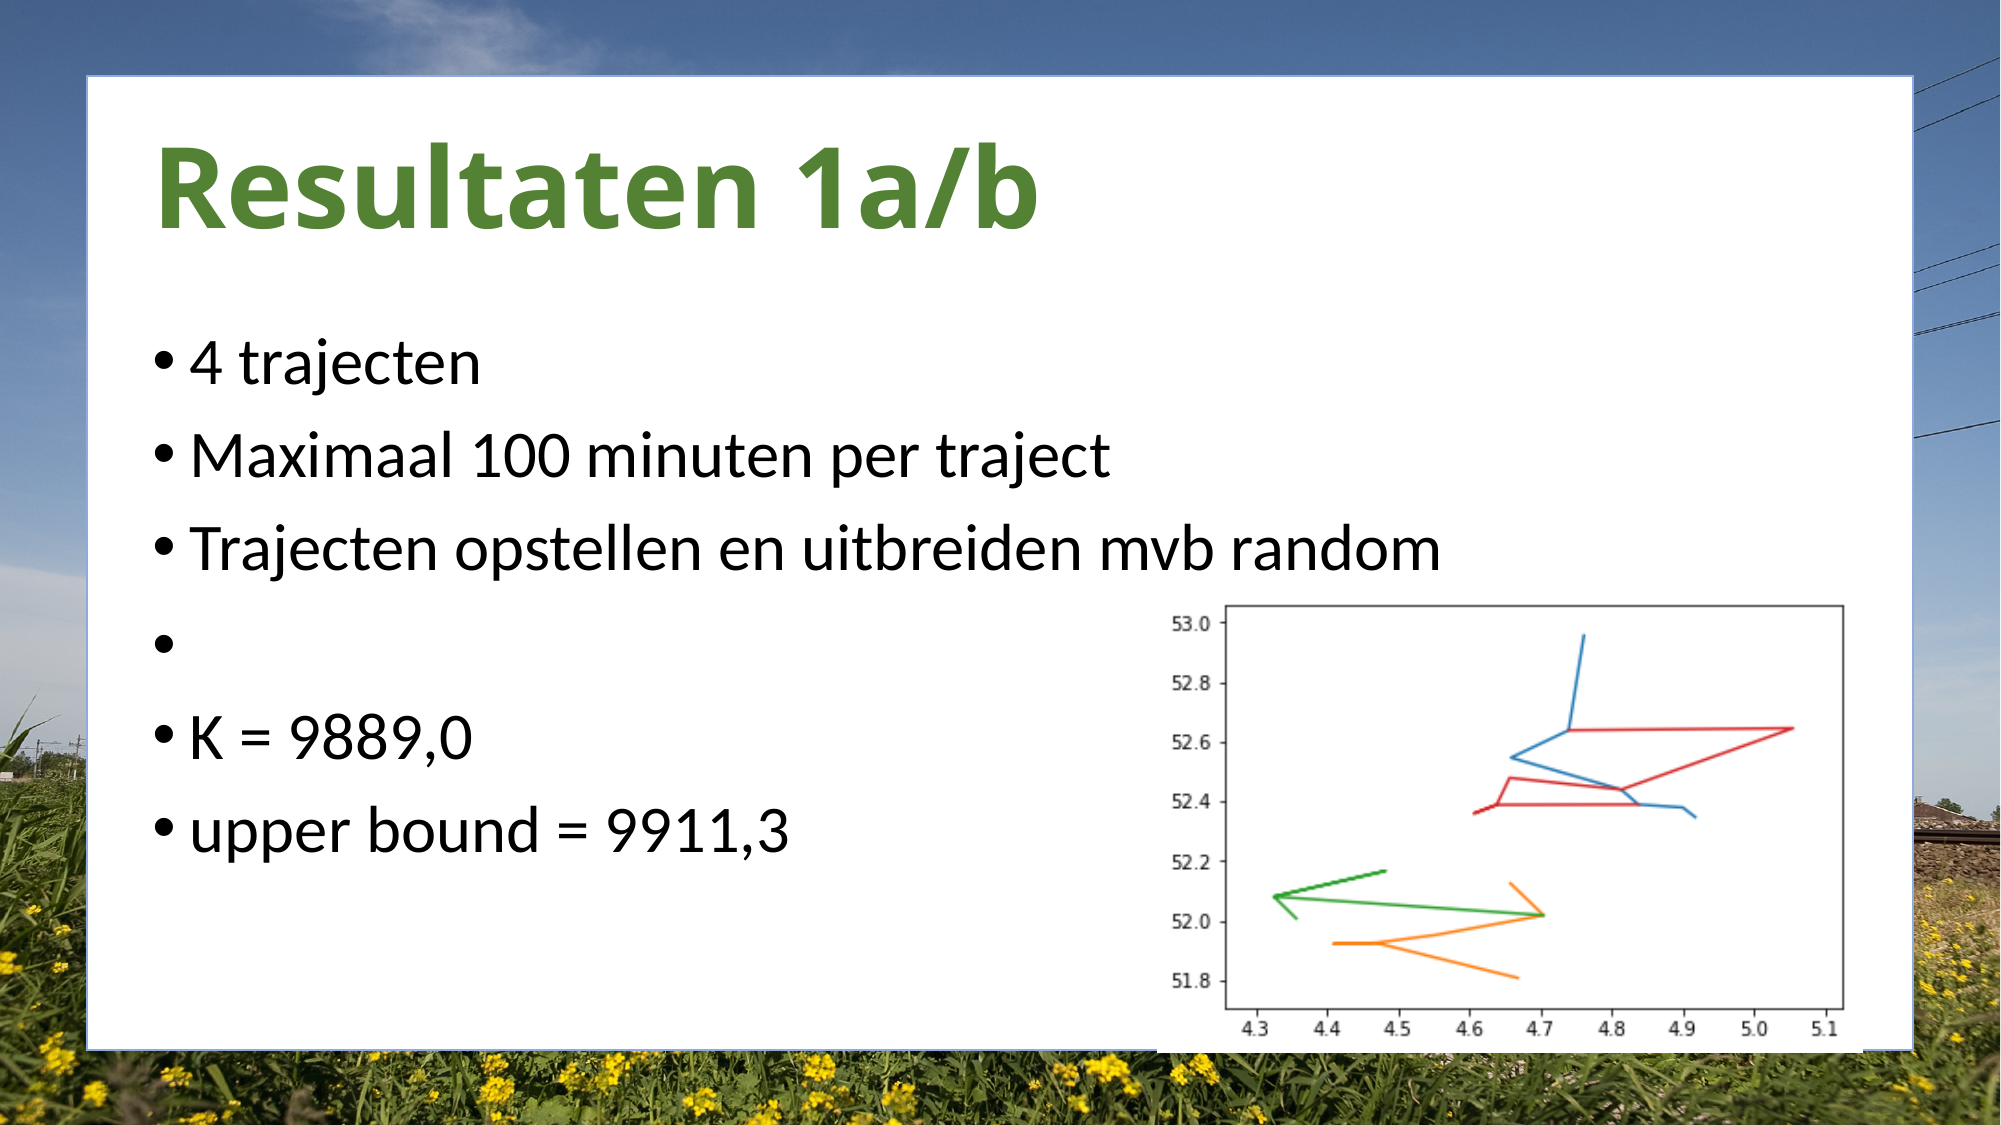

# Resultaten 1a/b
4 trajecten
Maximaal 100 minuten per traject
Trajecten opstellen en uitbreiden mvb random
K = 9889,0
upper bound = 9911,3